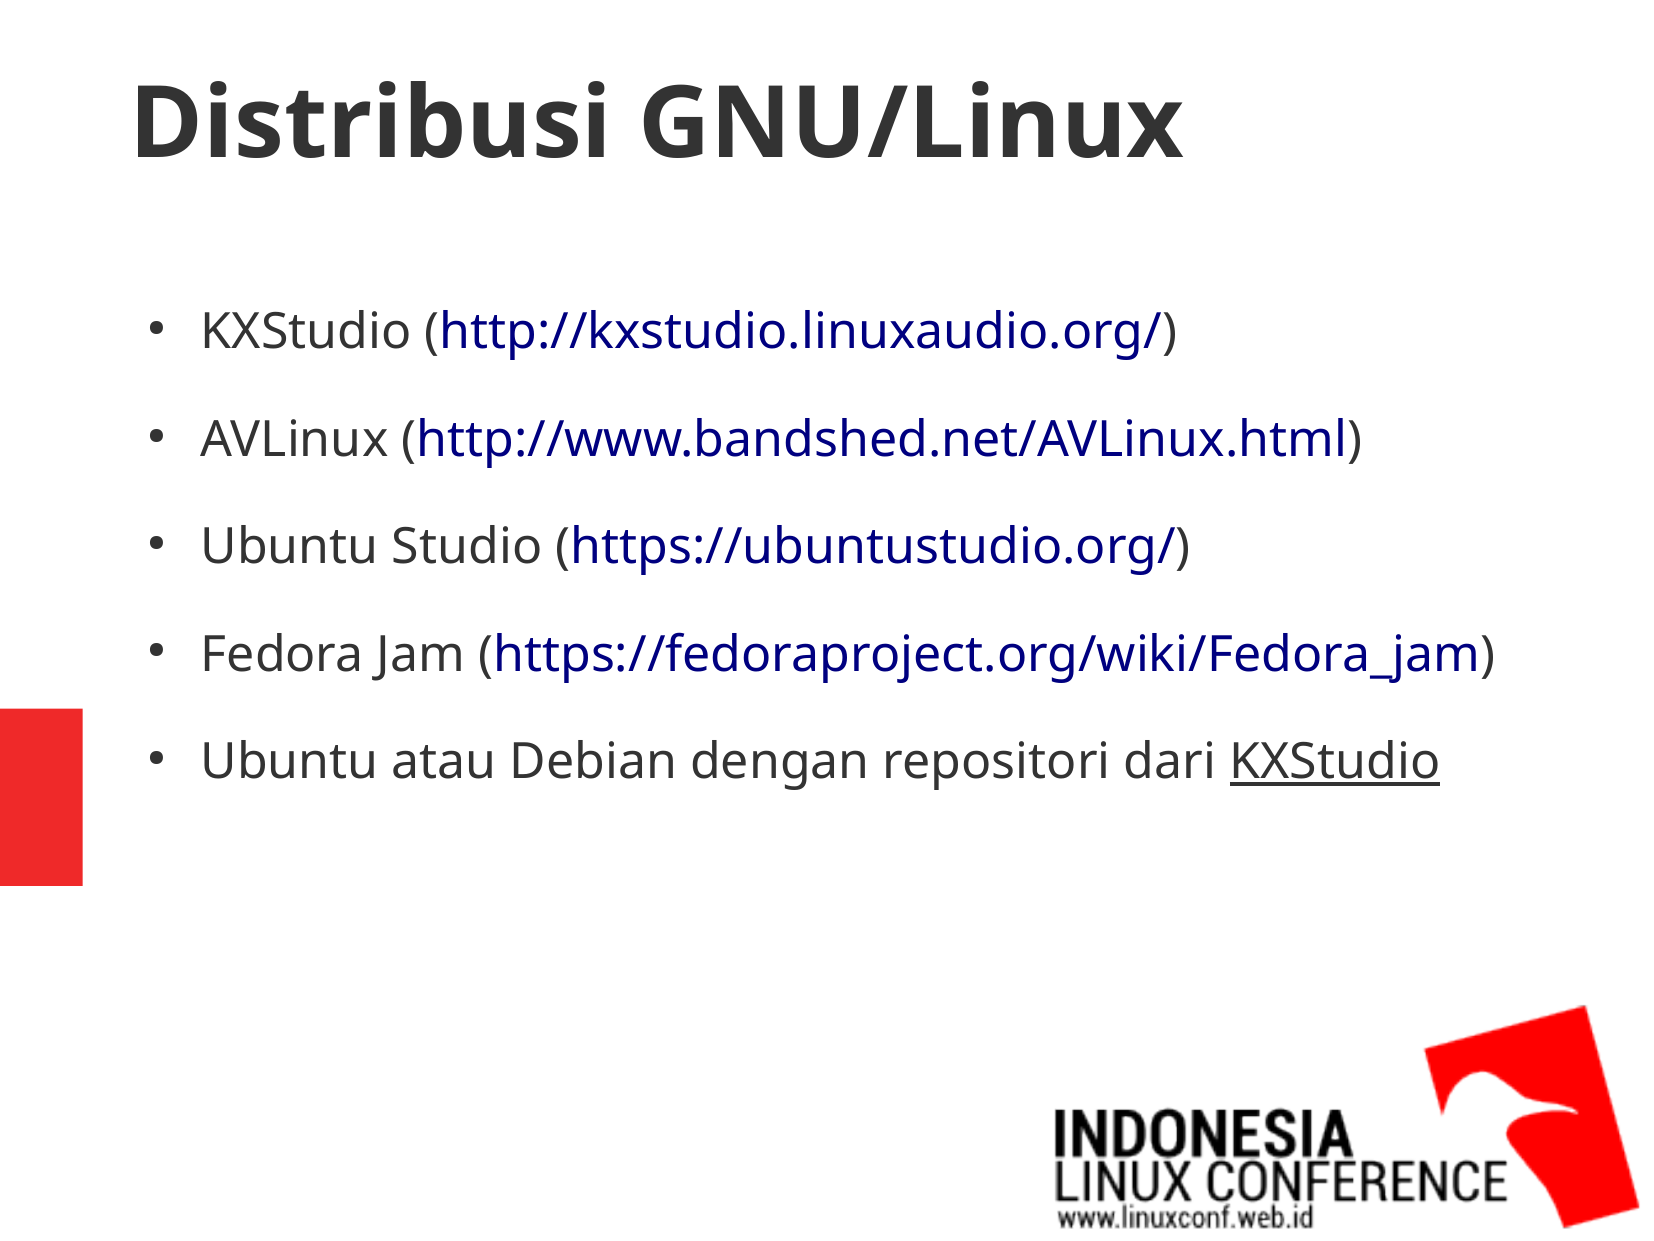

# Distribusi GNU/Linux
KXStudio (http://kxstudio.linuxaudio.org/)
AVLinux (http://www.bandshed.net/AVLinux.html)
Ubuntu Studio (https://ubuntustudio.org/)
Fedora Jam (https://fedoraproject.org/wiki/Fedora_jam)
Ubuntu atau Debian dengan repositori dari KXStudio